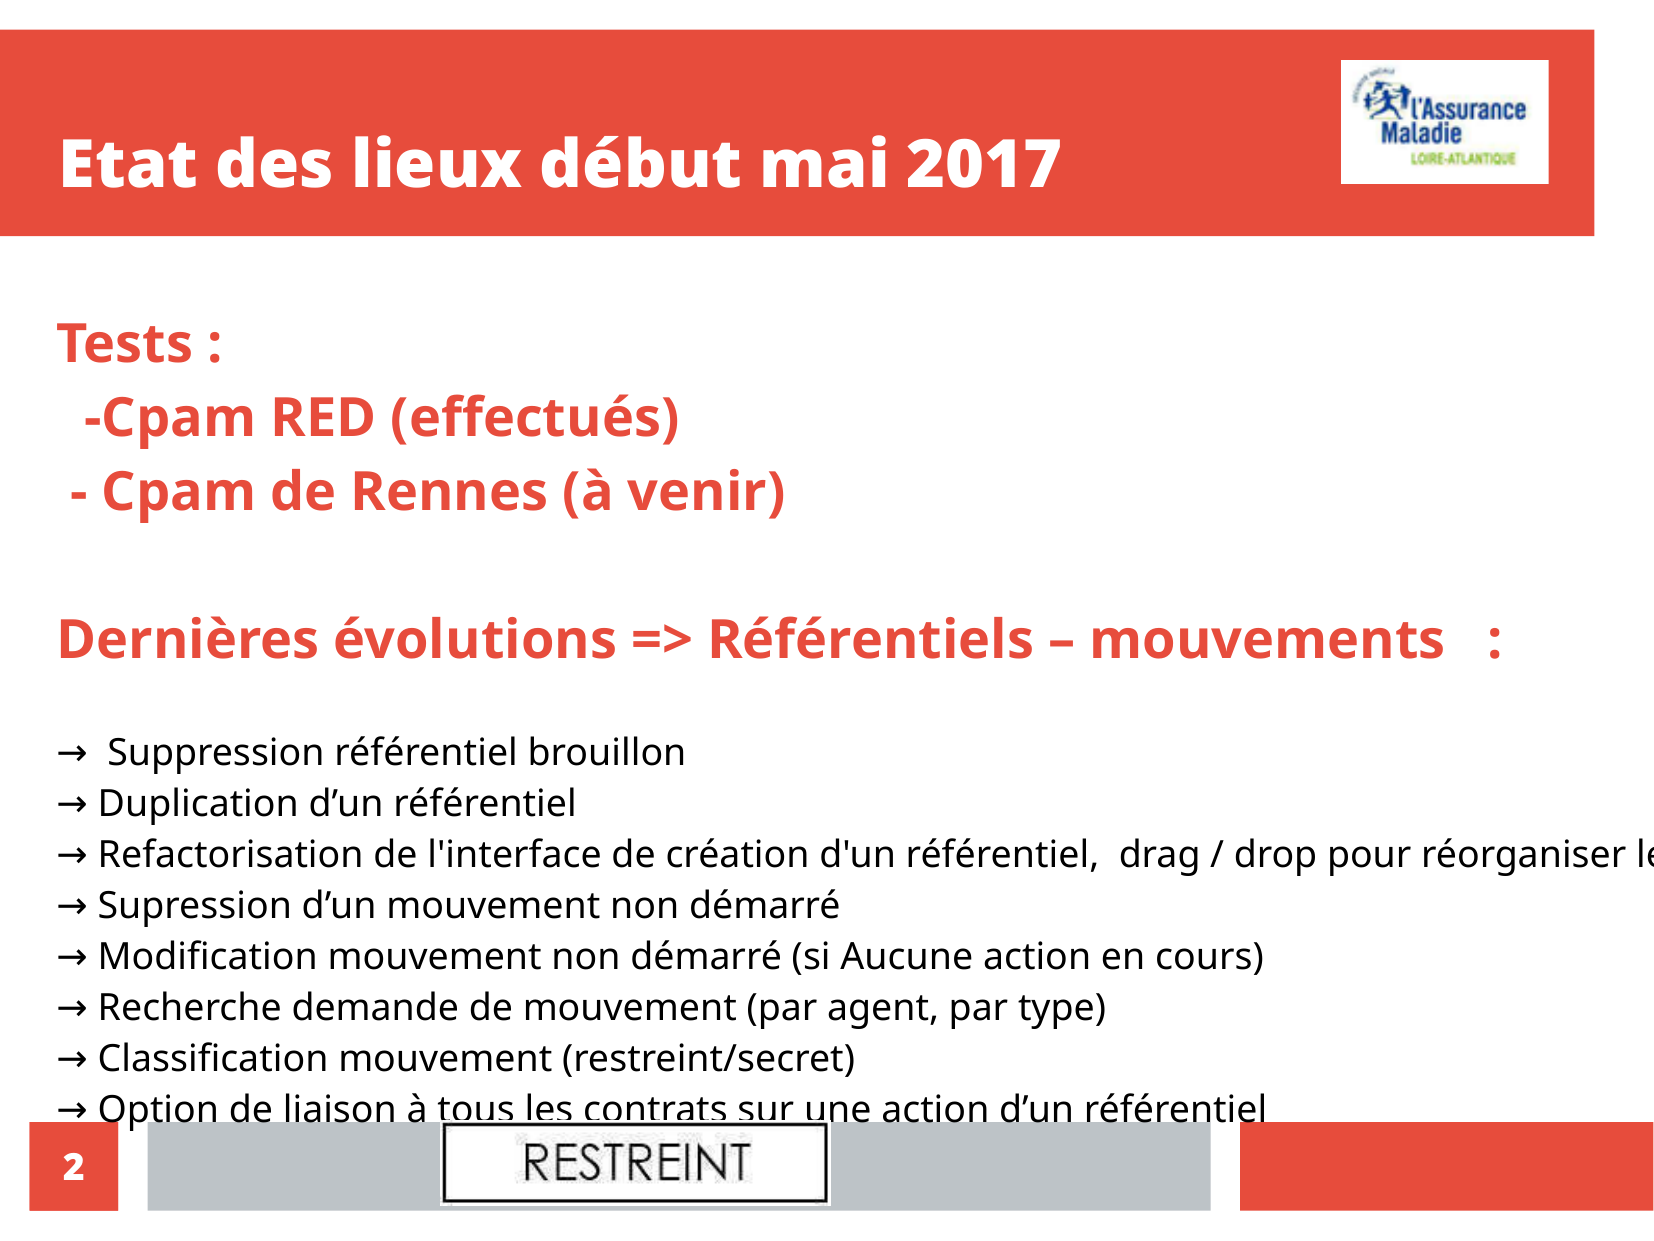

# Etat des lieux début mai 2017
Tests :
 -Cpam RED (effectués)
 - Cpam de Rennes (à venir)
Dernières évolutions => Référentiels – mouvements :
→ Suppression référentiel brouillon
→ Duplication d’un référentiel
→ Refactorisation de l'interface de création d'un référentiel, drag / drop pour réorganiser les actions
→ Supression d’un mouvement non démarré
→ Modification mouvement non démarré (si Aucune action en cours)
→ Recherche demande de mouvement (par agent, par type)
→ Classification mouvement (restreint/secret)
→ Option de liaison à tous les contrats sur une action d’un référentiel
2